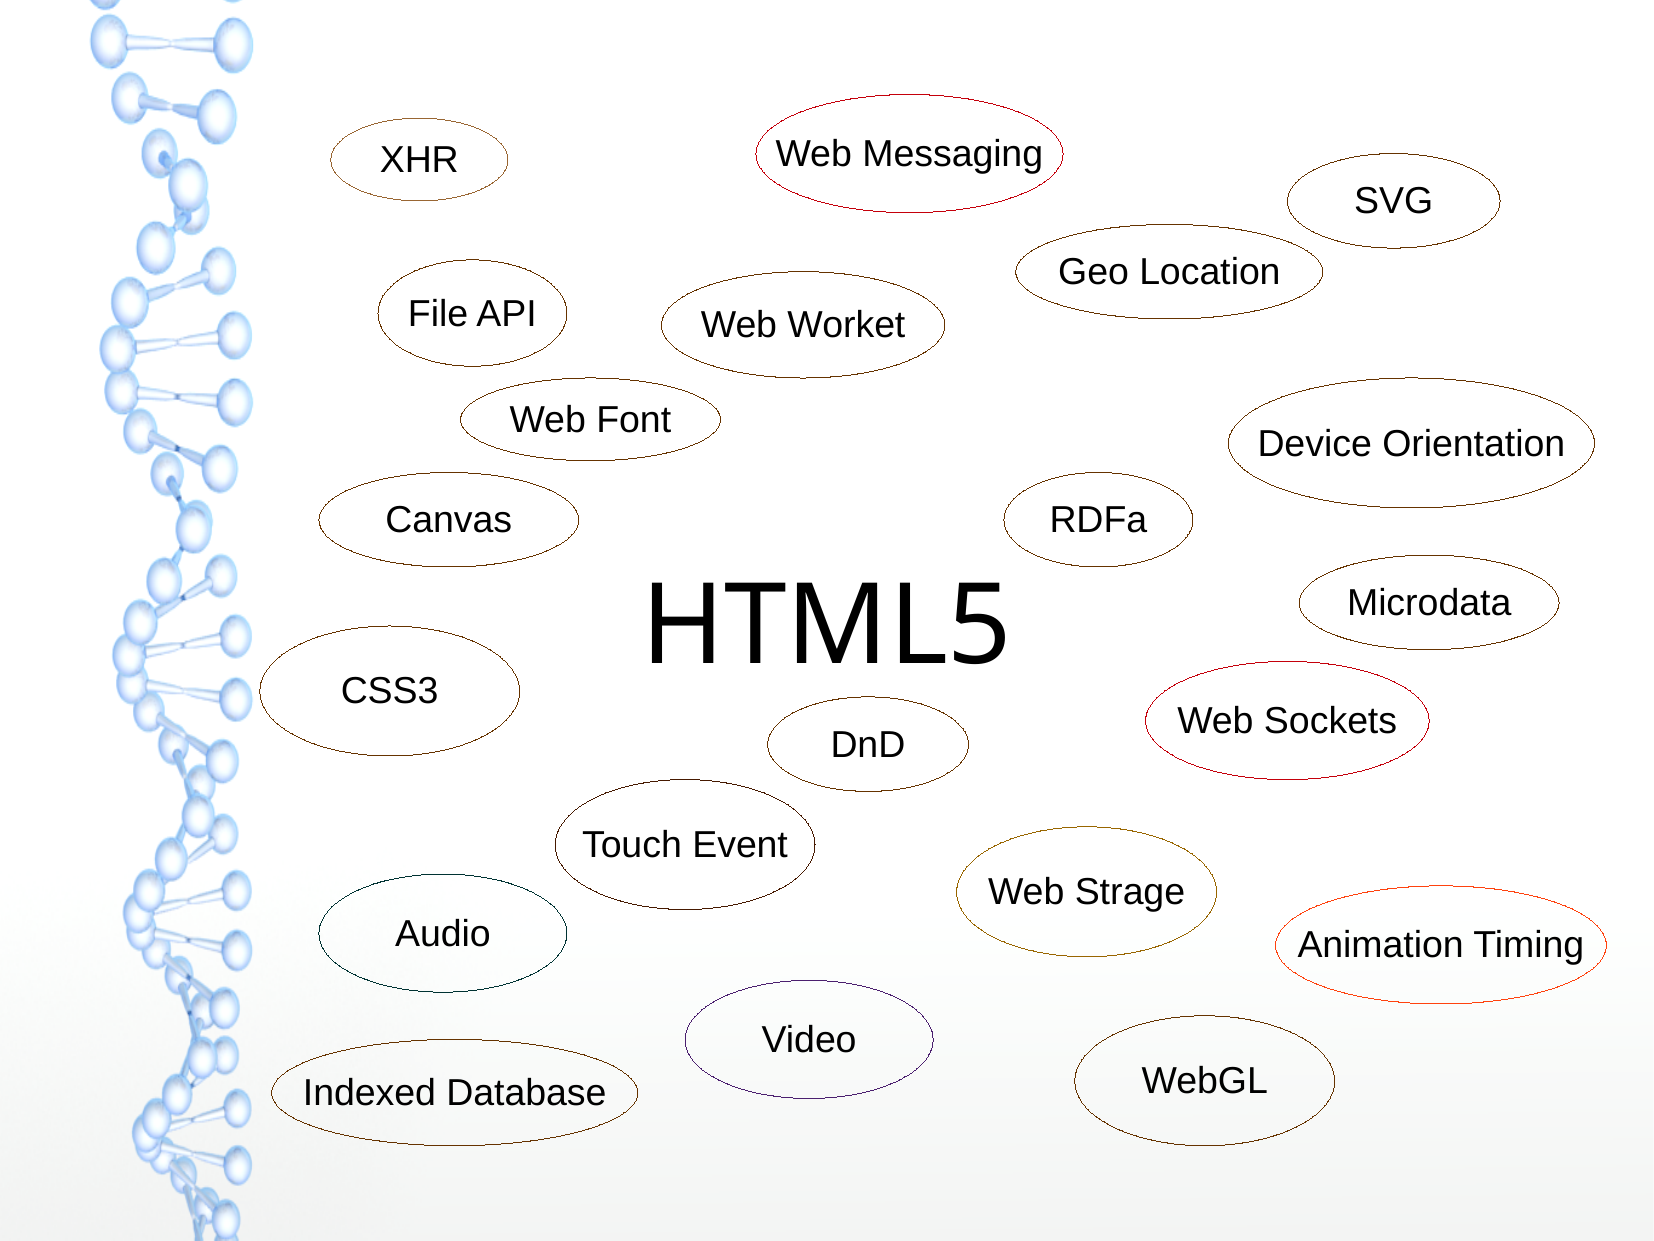

Web Messaging
XHR
# HTML5
SVG
Geo Location
File API
Web Worket
Web Font
Device Orientation
Canvas
RDFa
Microdata
CSS3
Web Sockets
DnD
Touch Event
Web Strage
Audio
Animation Timing
Video
WebGL
Indexed Database